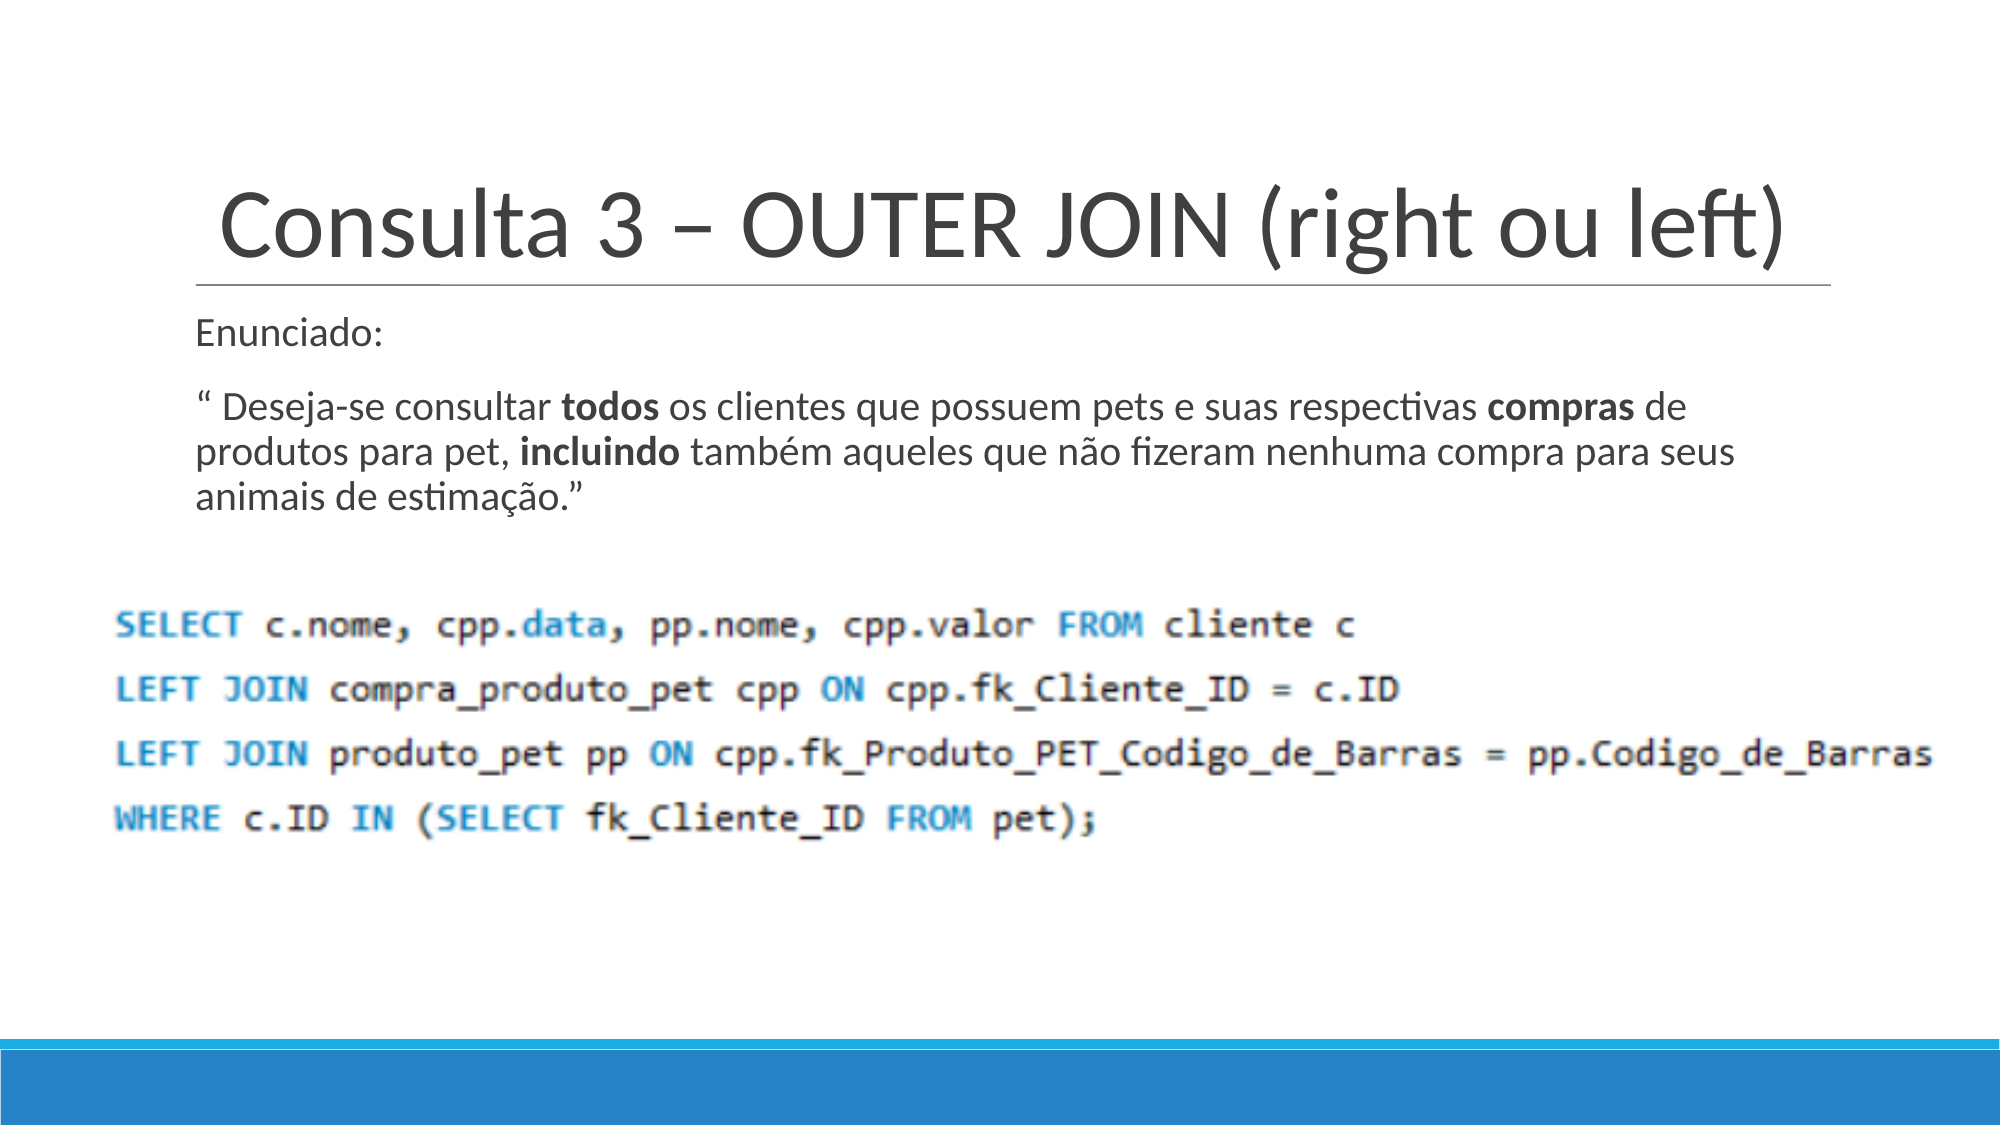

Consulta 3 – OUTER JOIN (right ou left)
Enunciado:
“ Deseja-se consultar todos os clientes que possuem pets e suas respectivas compras de produtos para pet, incluindo também aqueles que não fizeram nenhuma compra para seus animais de estimação.”